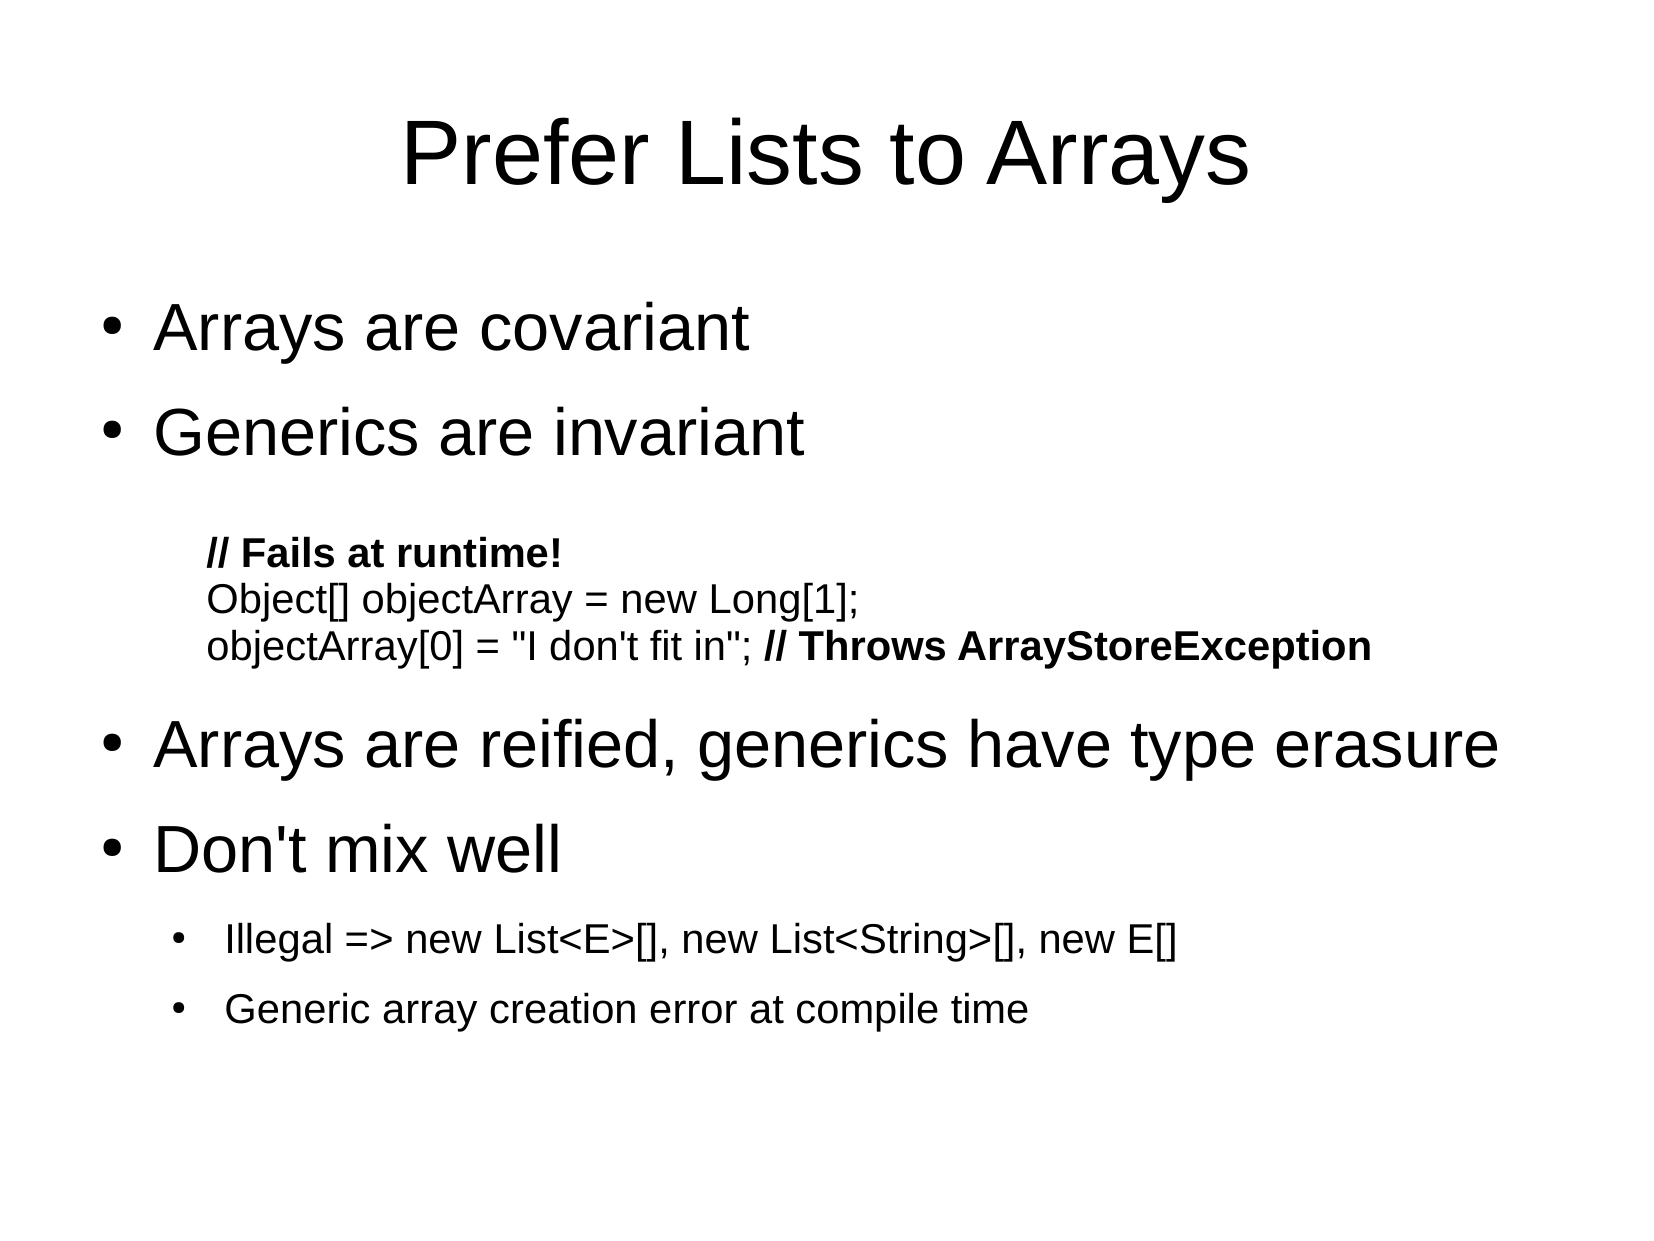

# Prefer Lists to Arrays
Arrays are covariant
Generics are invariant
Arrays are reified, generics have type erasure
Don't mix well
Illegal => new List<E>[], new List<String>[], new E[]
Generic array creation error at compile time
// Fails at runtime!
Object[] objectArray = new Long[1];
objectArray[0] = "I don't fit in"; // Throws ArrayStoreException